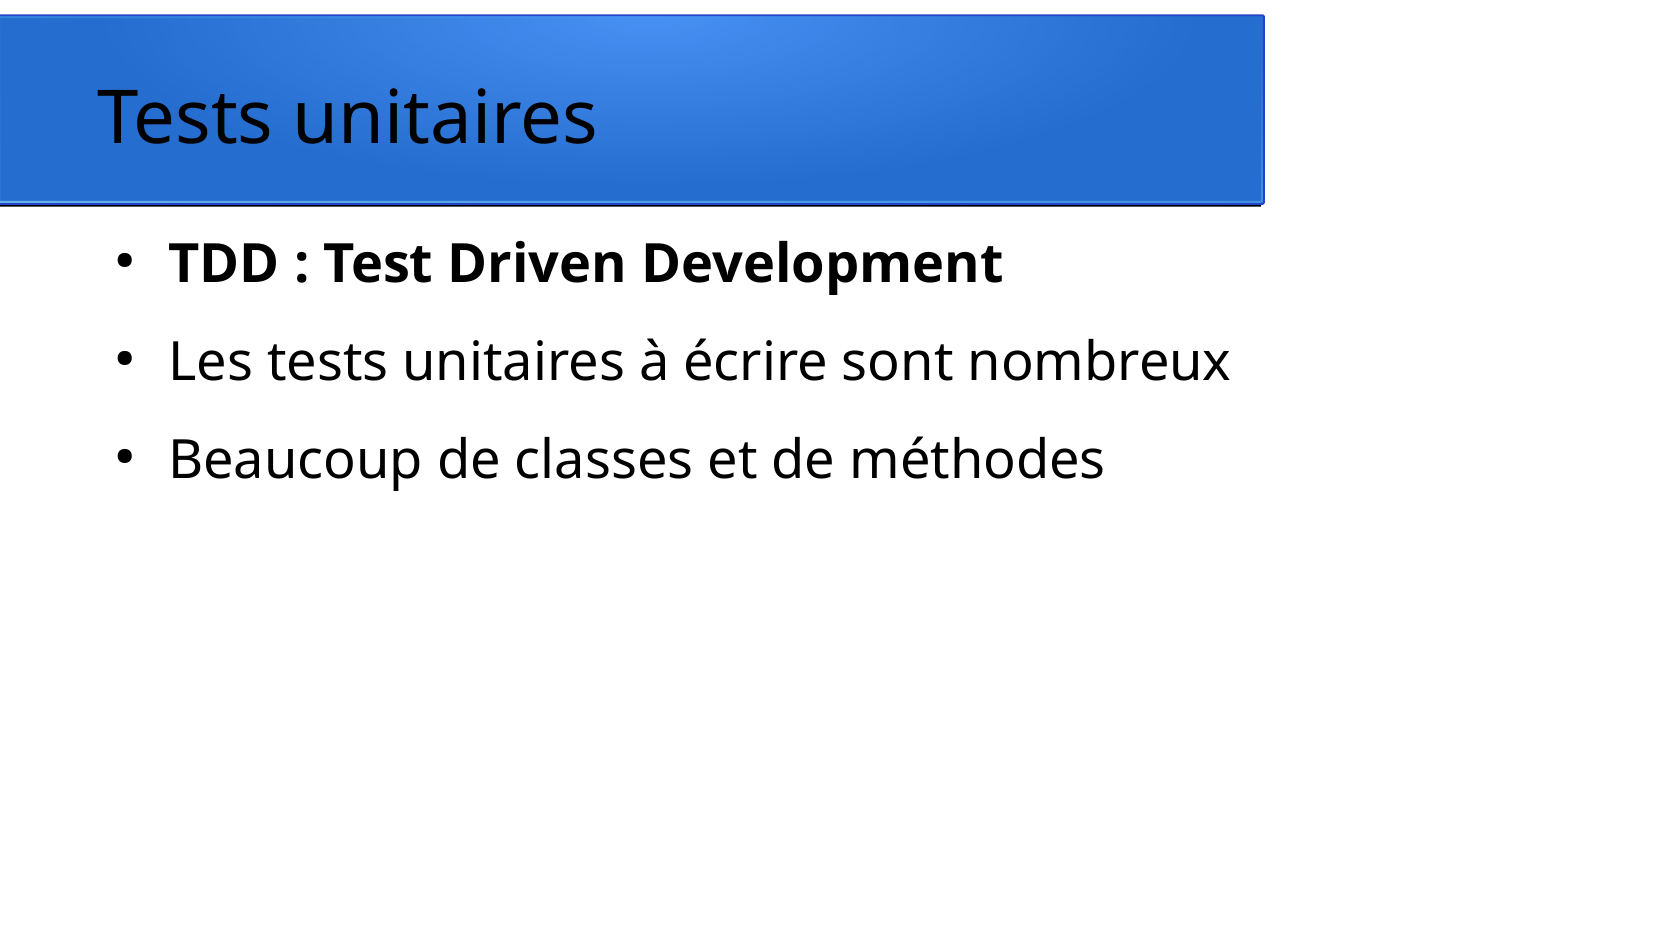

# Tests unitaires
TDD : Test Driven Development
Les tests unitaires à écrire sont nombreux
Beaucoup de classes et de méthodes